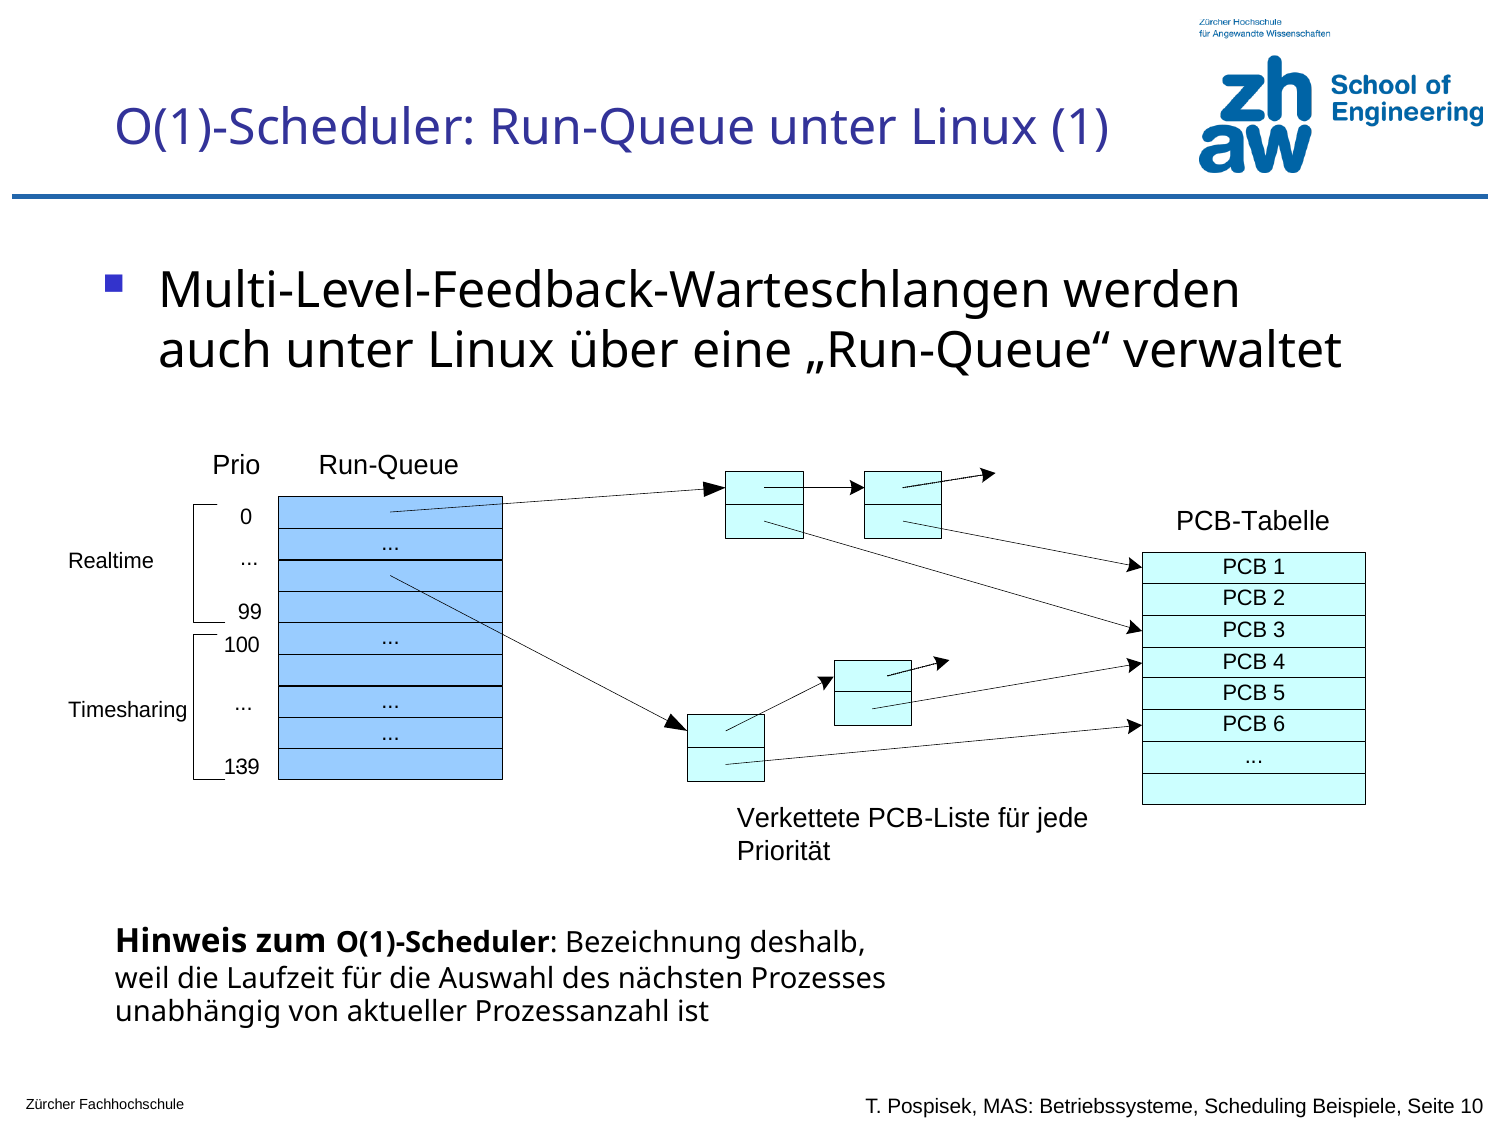

# O(1)-Scheduler: Run-Queue unter Linux (1)
Multi-Level-Feedback-Warteschlangen werden auch unter Linux über eine „Run-Queue“ verwaltet
Hinweis zum O(1)-Scheduler: Bezeichnung deshalb, weil die Laufzeit für die Auswahl des nächsten Prozesses unabhängig von aktueller Prozessanzahl ist